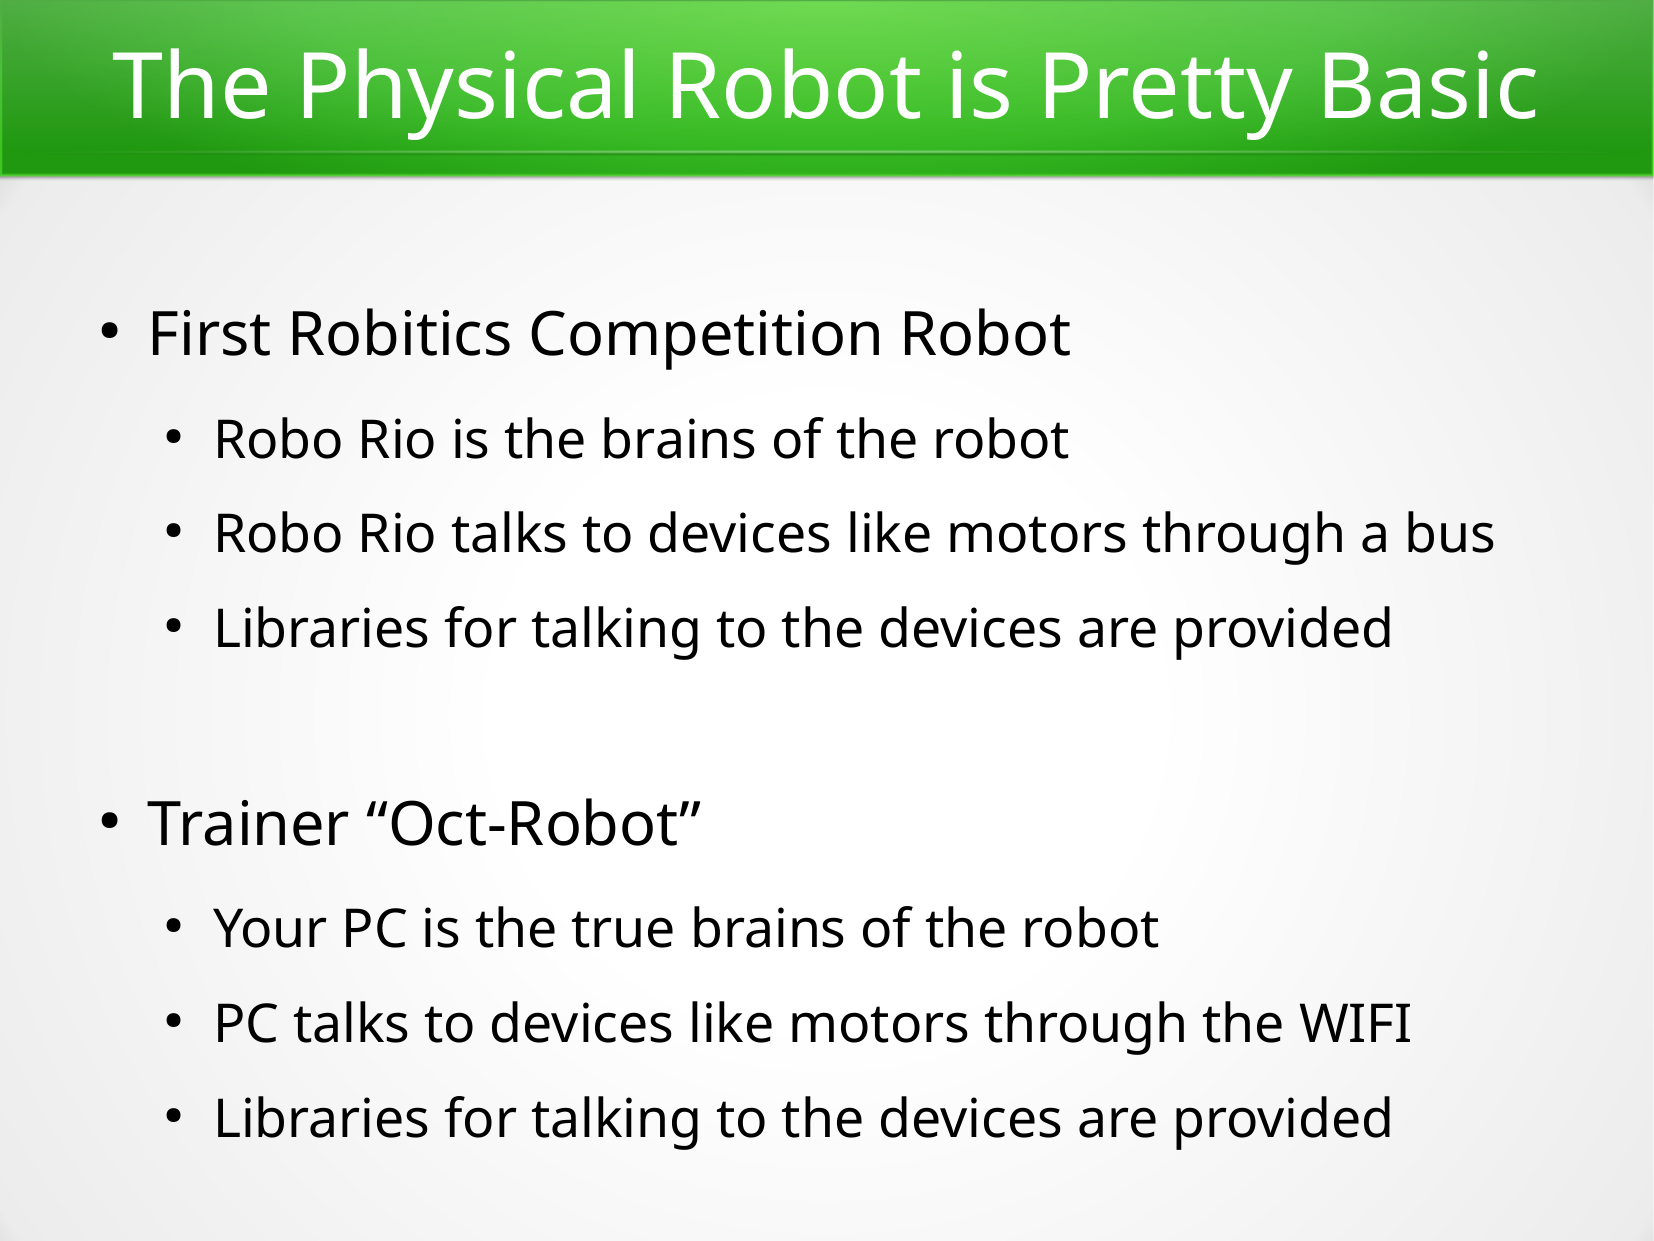

# The Physical Robot is Pretty Basic
First Robitics Competition Robot
Robo Rio is the brains of the robot
Robo Rio talks to devices like motors through a bus
Libraries for talking to the devices are provided
Trainer “Oct-Robot”
Your PC is the true brains of the robot
PC talks to devices like motors through the WIFI
Libraries for talking to the devices are provided